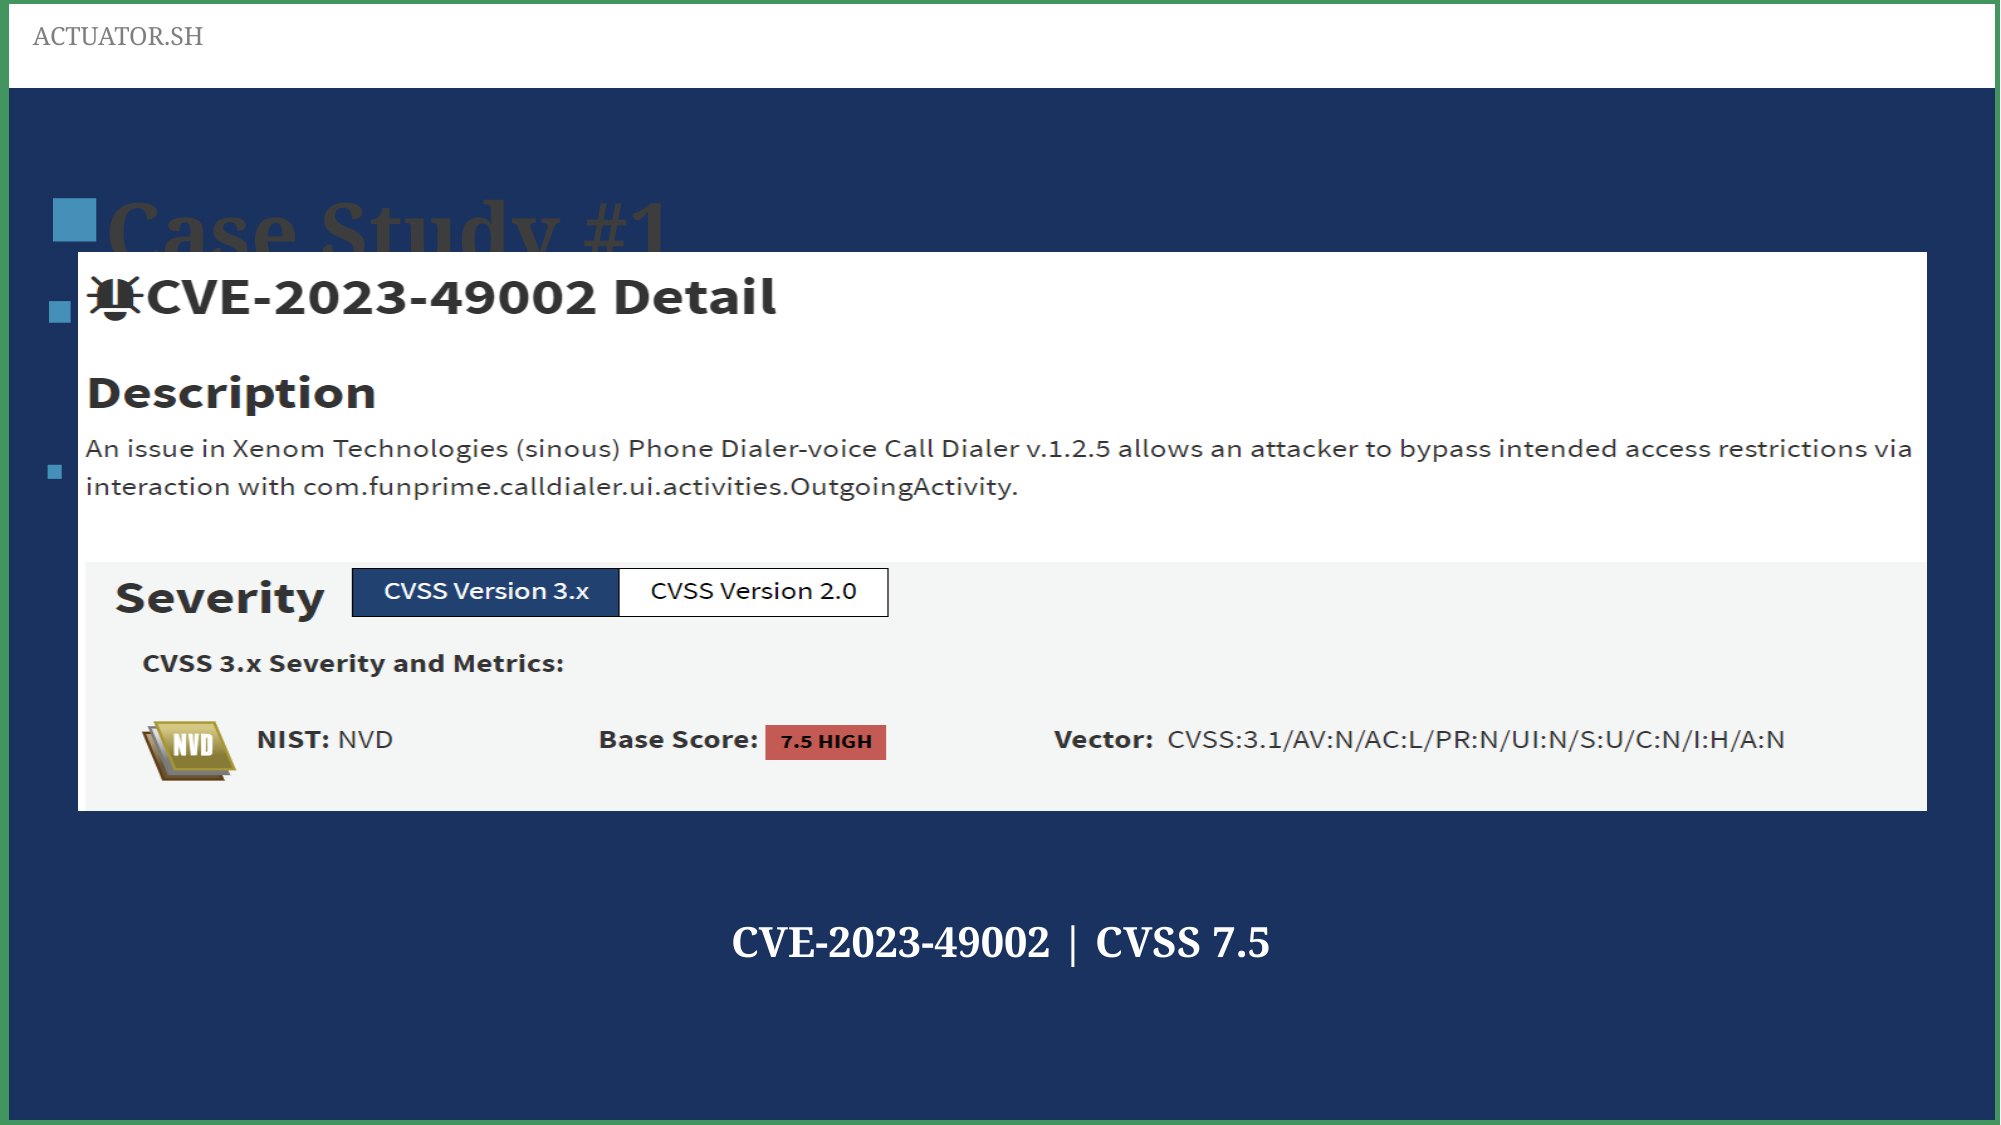

Actuator.sh
Case Study #1
M    mmmmmmm6676665rrr
# CVE-2023-49002 | CVSS 7.5